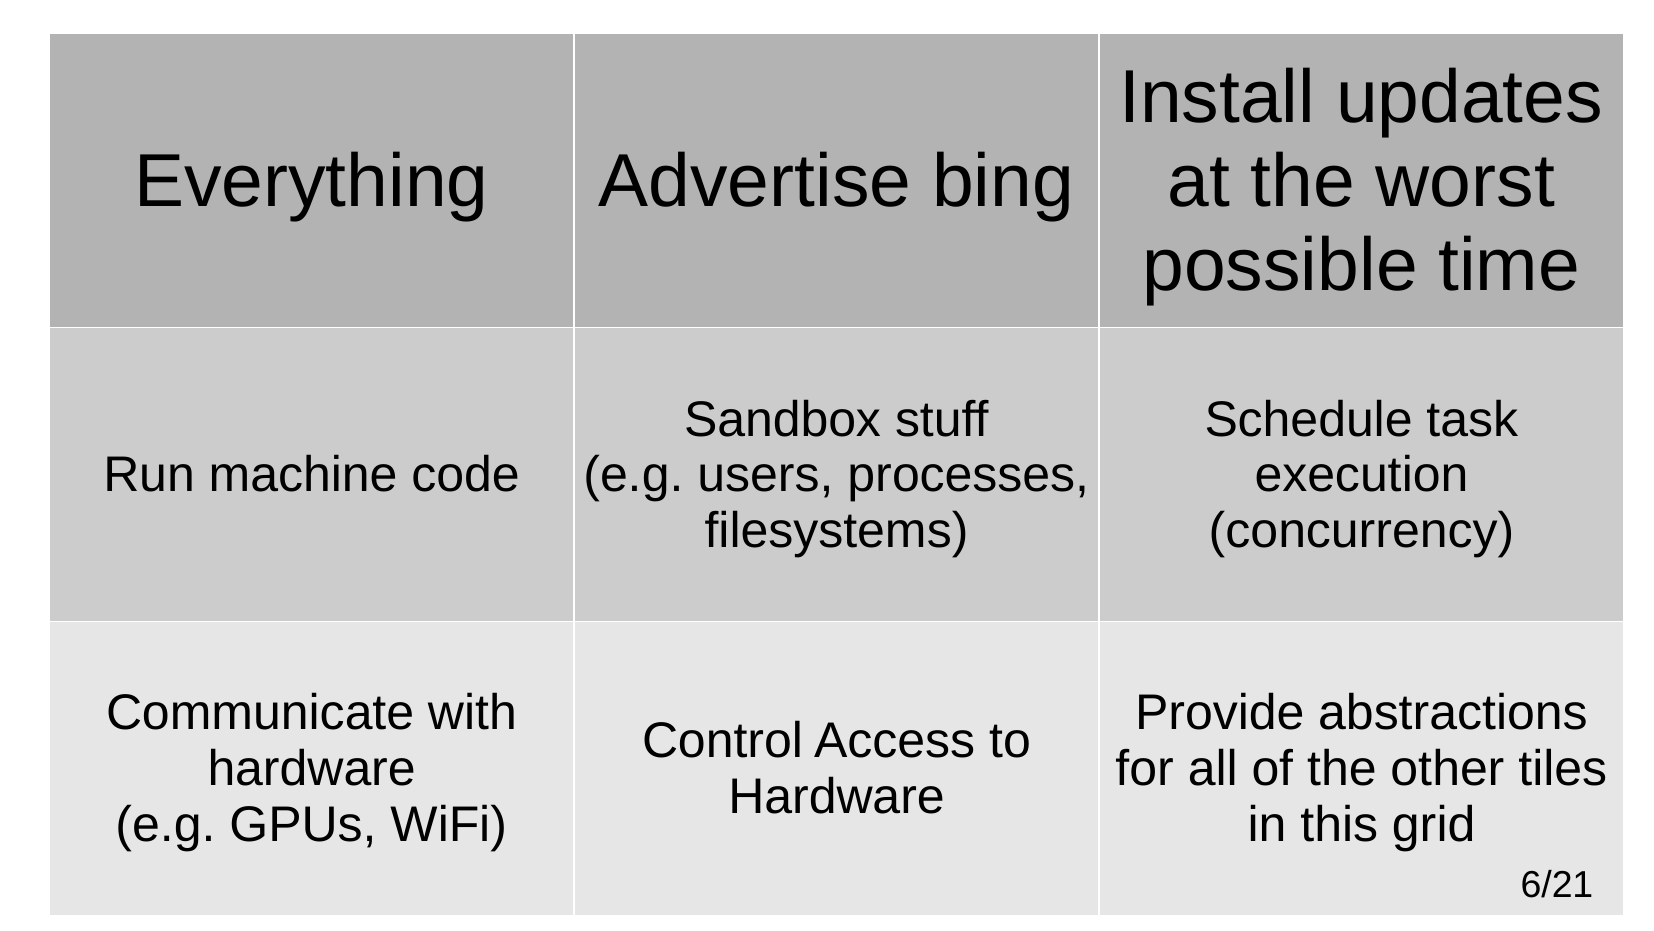

| Everything | Advertise bing | Install updates at the worst possible time |
| --- | --- | --- |
| Run machine code | Sandbox stuff (e.g. users, processes, filesystems) | Schedule task execution (concurrency) |
| Communicate with hardware (e.g. GPUs, WiFi) | Control Access to Hardware | Provide abstractions for all of the other tiles in this grid |